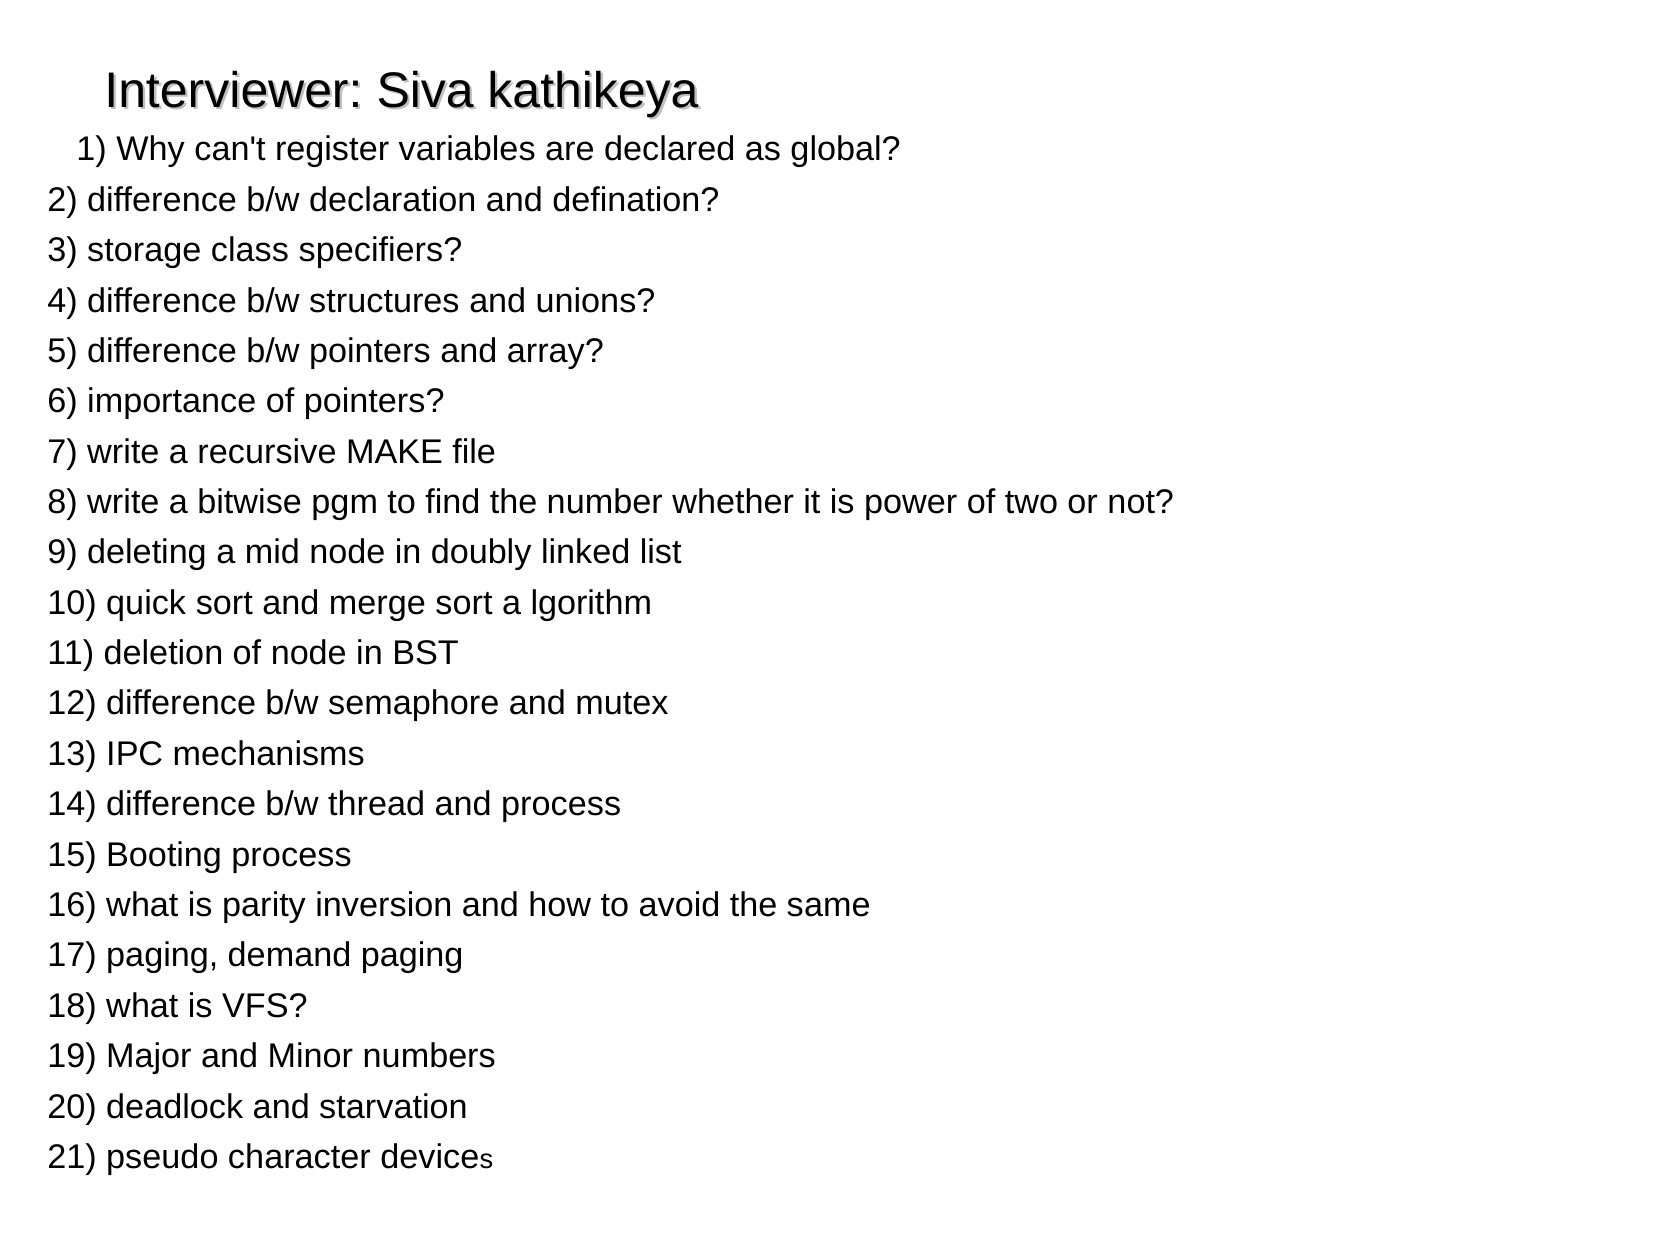

# Interviewer: Siva kathikeya
1) Why can't register variables are declared as global?
2) difference b/w declaration and defination?
3) storage class specifiers?
4) difference b/w structures and unions?
5) difference b/w pointers and array?
6) importance of pointers?
7) write a recursive MAKE file
8) write a bitwise pgm to find the number whether it is power of two or not?
9) deleting a mid node in doubly linked list
10) quick sort and merge sort a lgorithm
11) deletion of node in BST
12) difference b/w semaphore and mutex
13) IPC mechanisms
14) difference b/w thread and process
15) Booting process
16) what is parity inversion and how to avoid the same
17) paging, demand paging
18) what is VFS?
19) Major and Minor numbers
20) deadlock and starvation
21) pseudo character devices